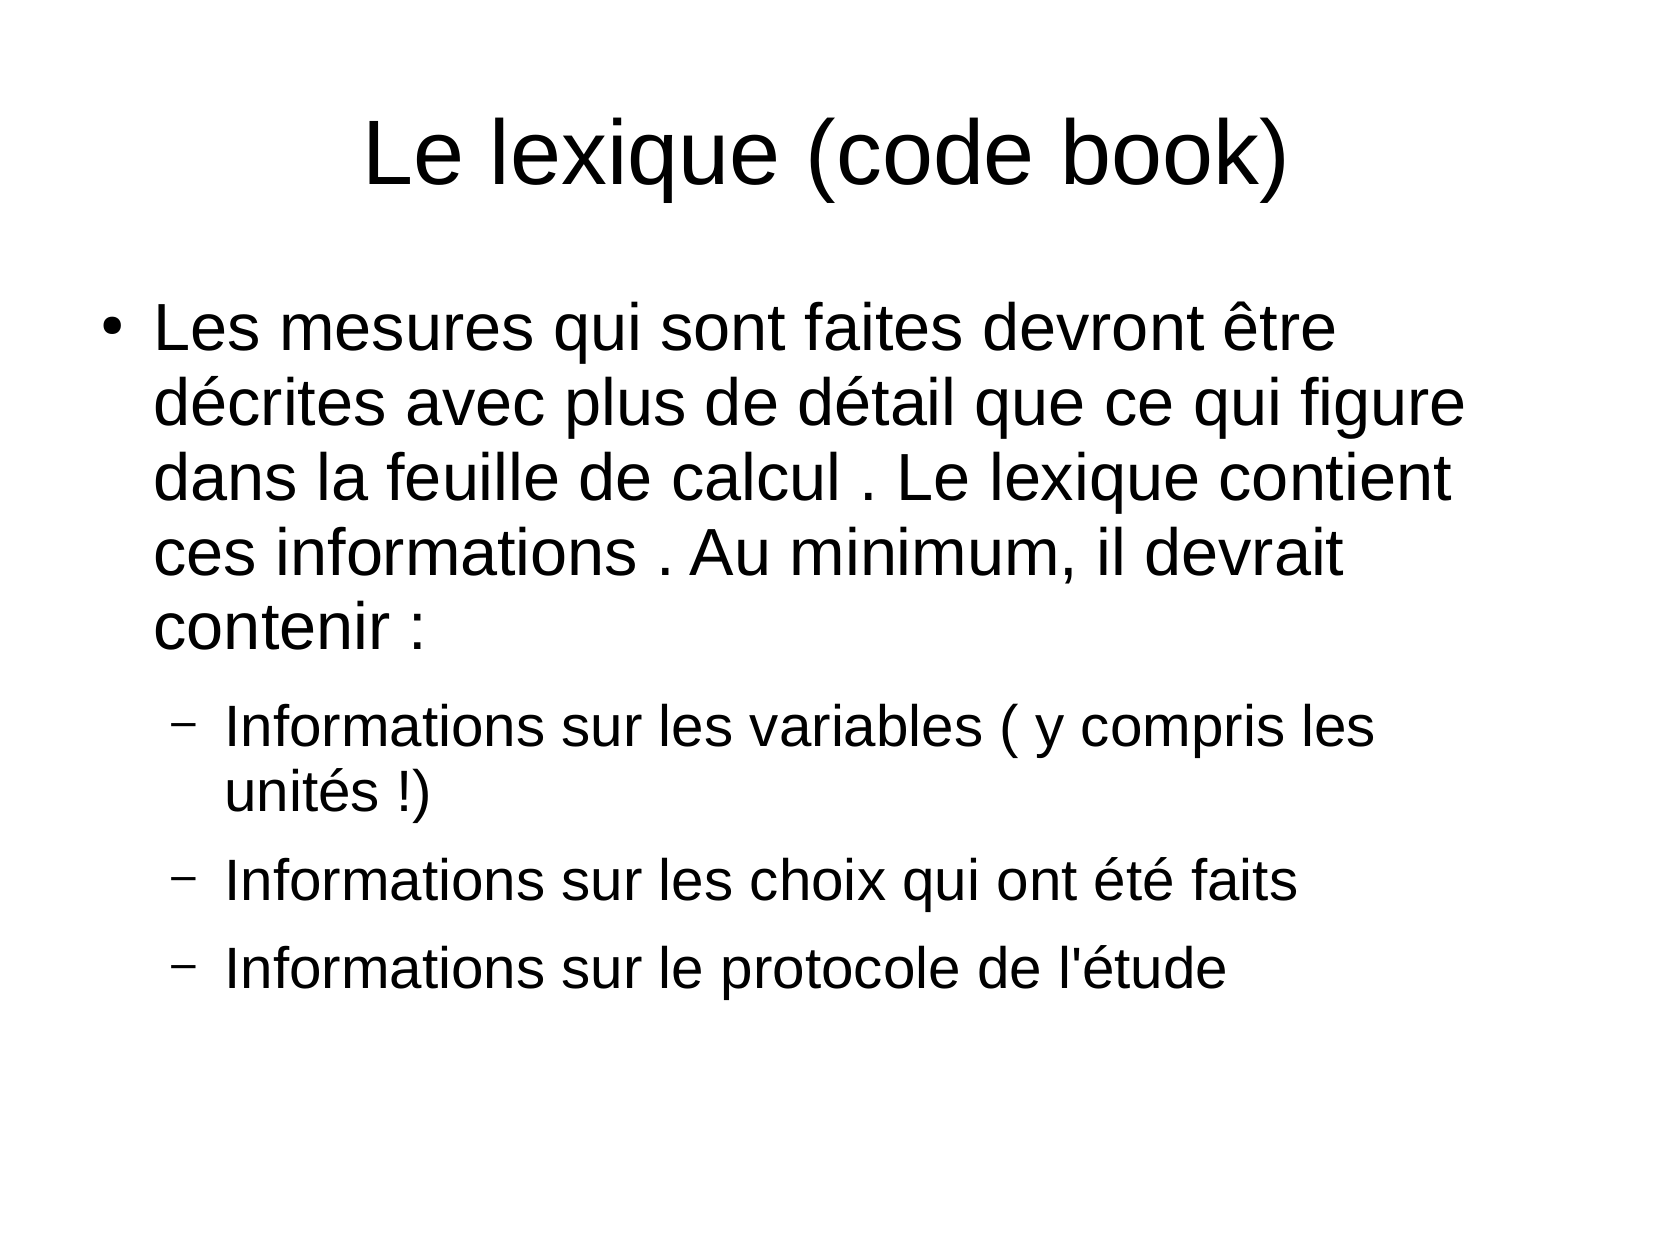

# Le lexique (code book)
Les mesures qui sont faites devront être décrites avec plus de détail que ce qui figure dans la feuille de calcul . Le lexique contient ces informations . Au minimum, il devrait contenir :
Informations sur les variables ( y compris les unités !)
Informations sur les choix qui ont été faits
Informations sur le protocole de l'étude